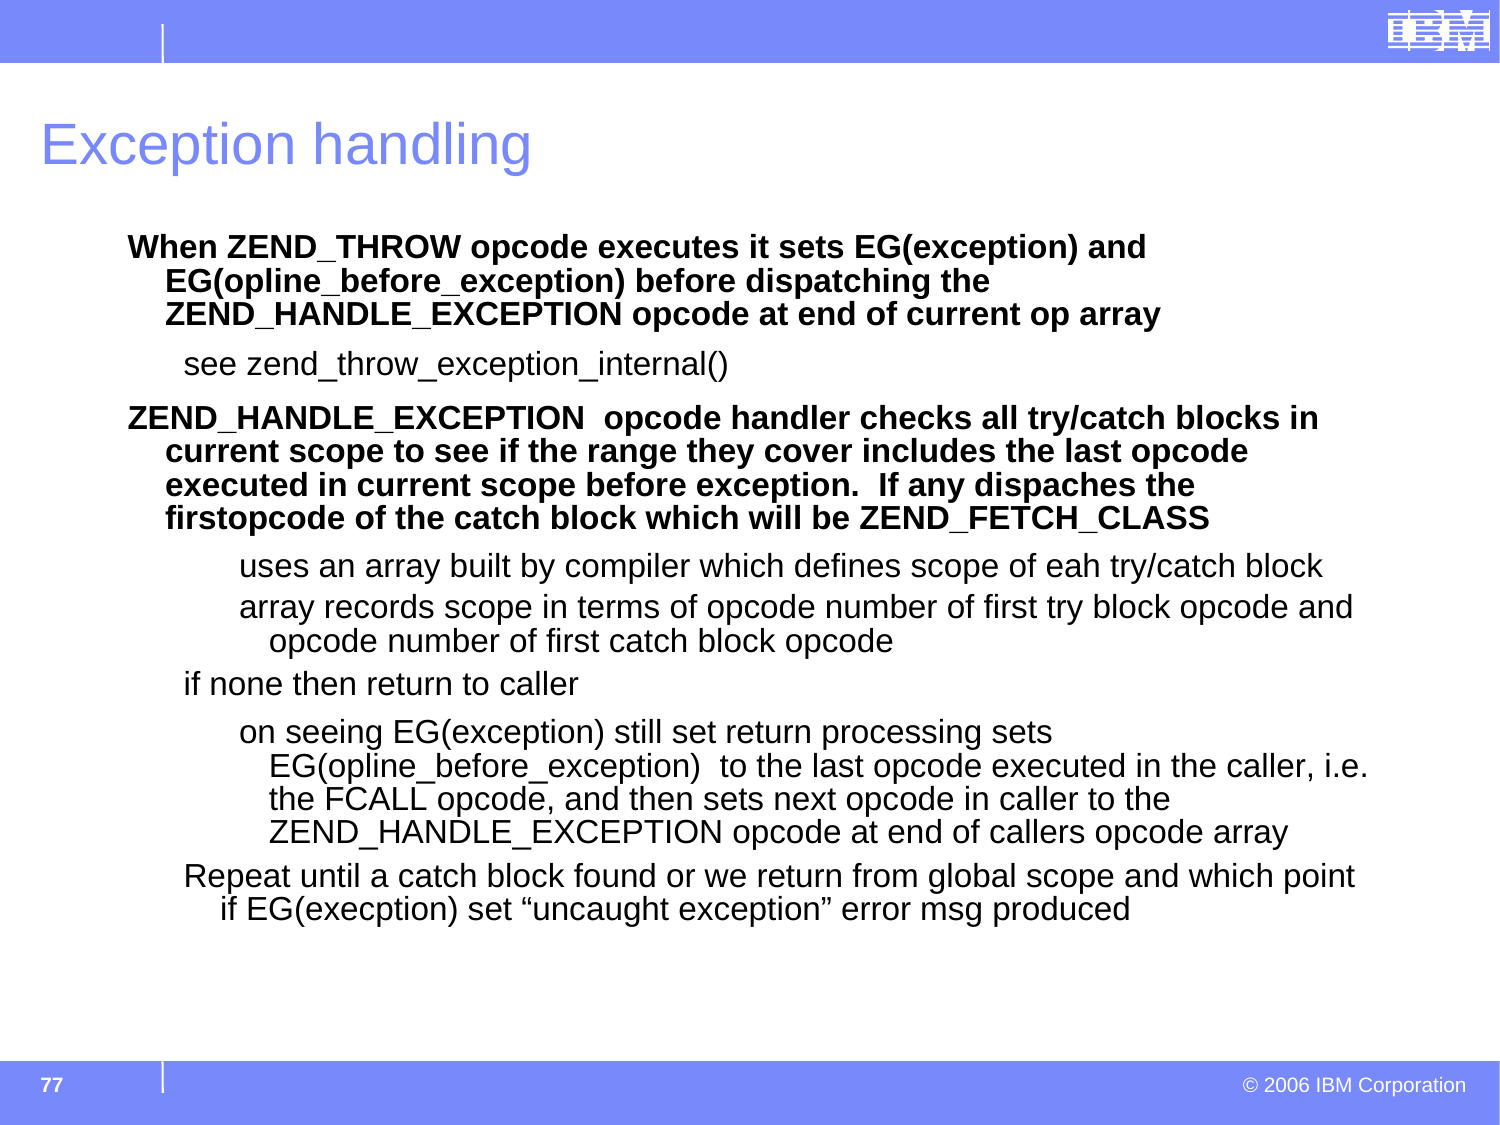

# Exception handling
When ZEND_THROW opcode executes it sets EG(exception) and EG(opline_before_exception) before dispatching the ZEND_HANDLE_EXCEPTION opcode at end of current op array
see zend_throw_exception_internal()‏
ZEND_HANDLE_EXCEPTION opcode handler checks all try/catch blocks in current scope to see if the range they cover includes the last opcode executed in current scope before exception. If any dispaches the firstopcode of the catch block which will be ZEND_FETCH_CLASS
uses an array built by compiler which defines scope of eah try/catch block
array records scope in terms of opcode number of first try block opcode and opcode number of first catch block opcode
if none then return to caller
on seeing EG(exception) still set return processing sets EG(opline_before_exception) to the last opcode executed in the caller, i.e. the FCALL opcode, and then sets next opcode in caller to the ZEND_HANDLE_EXCEPTION opcode at end of callers opcode array
Repeat until a catch block found or we return from global scope and which point if EG(execption) set “uncaught exception” error msg produced
77